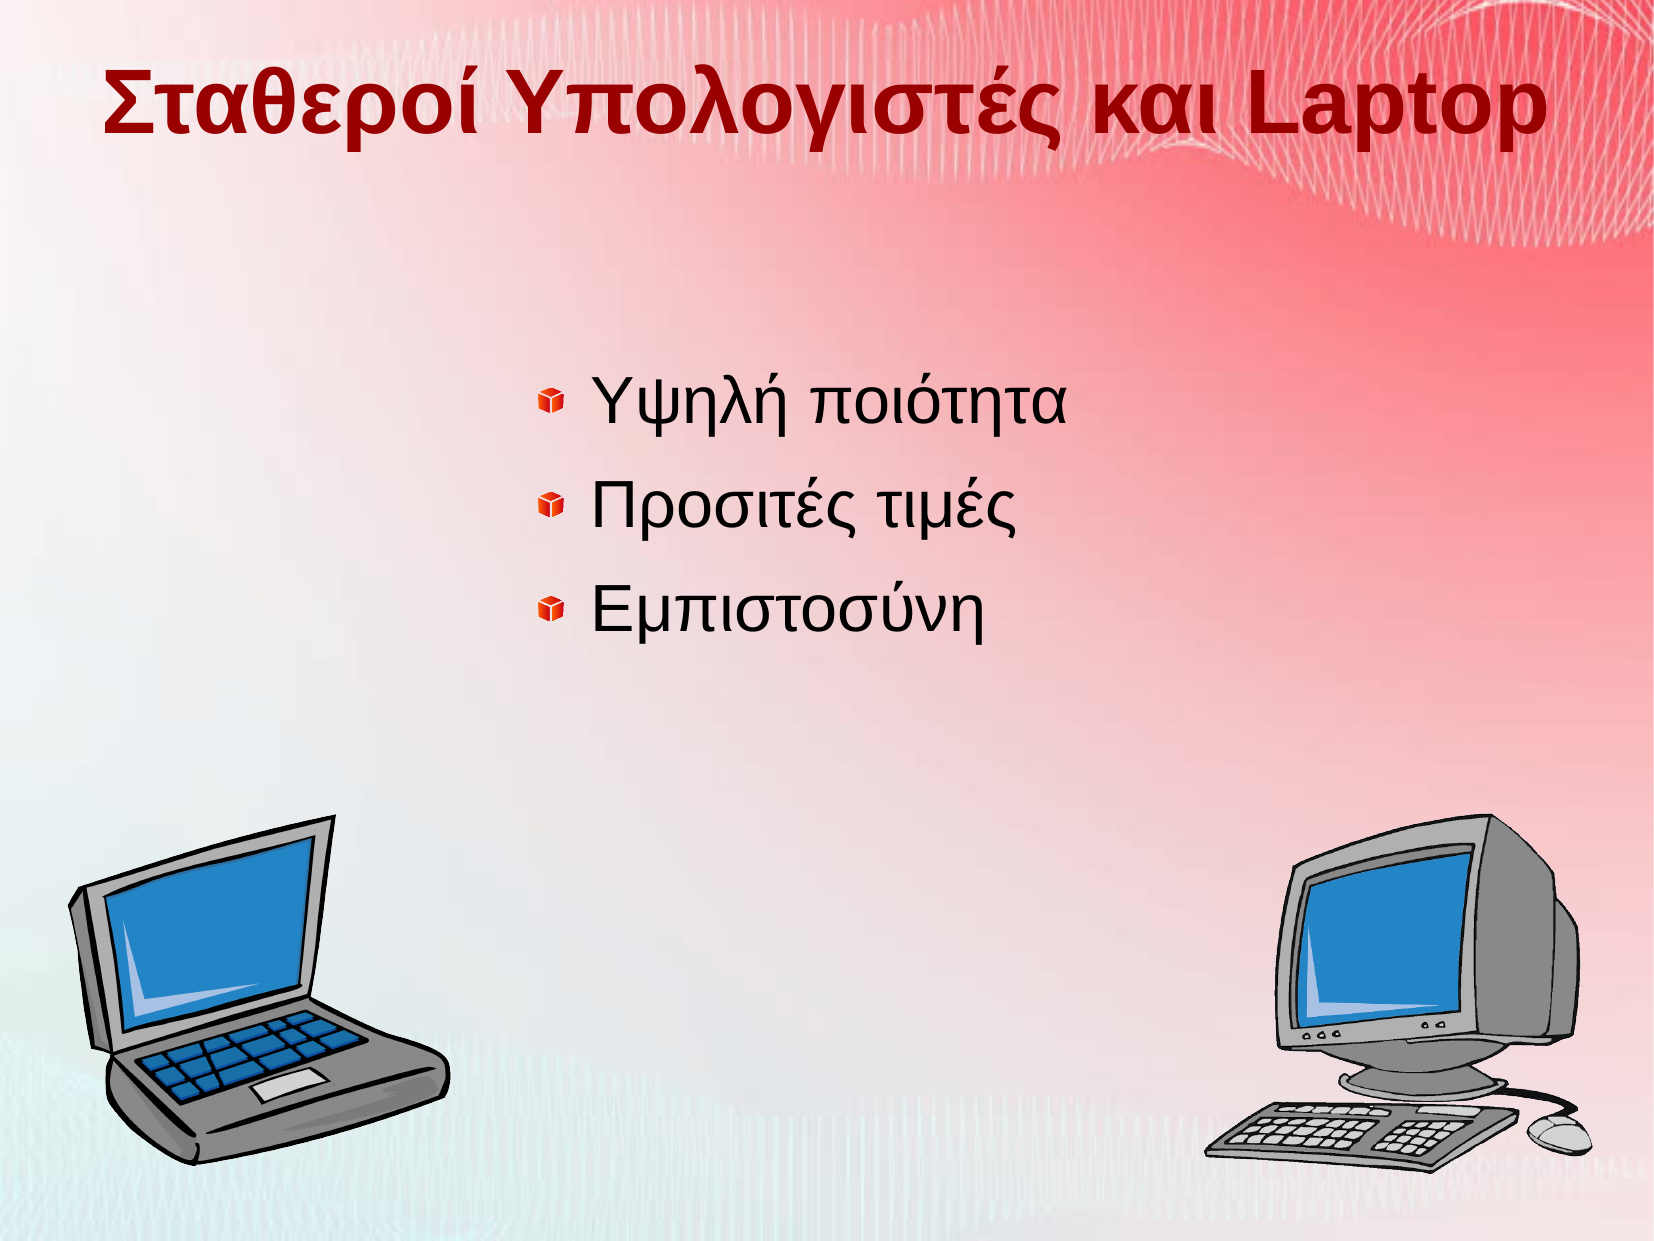

# Σταθεροί Υπολογιστές και Laptop
Υψηλή ποιότητα
Προσιτές τιμές
Εμπιστοσύνη